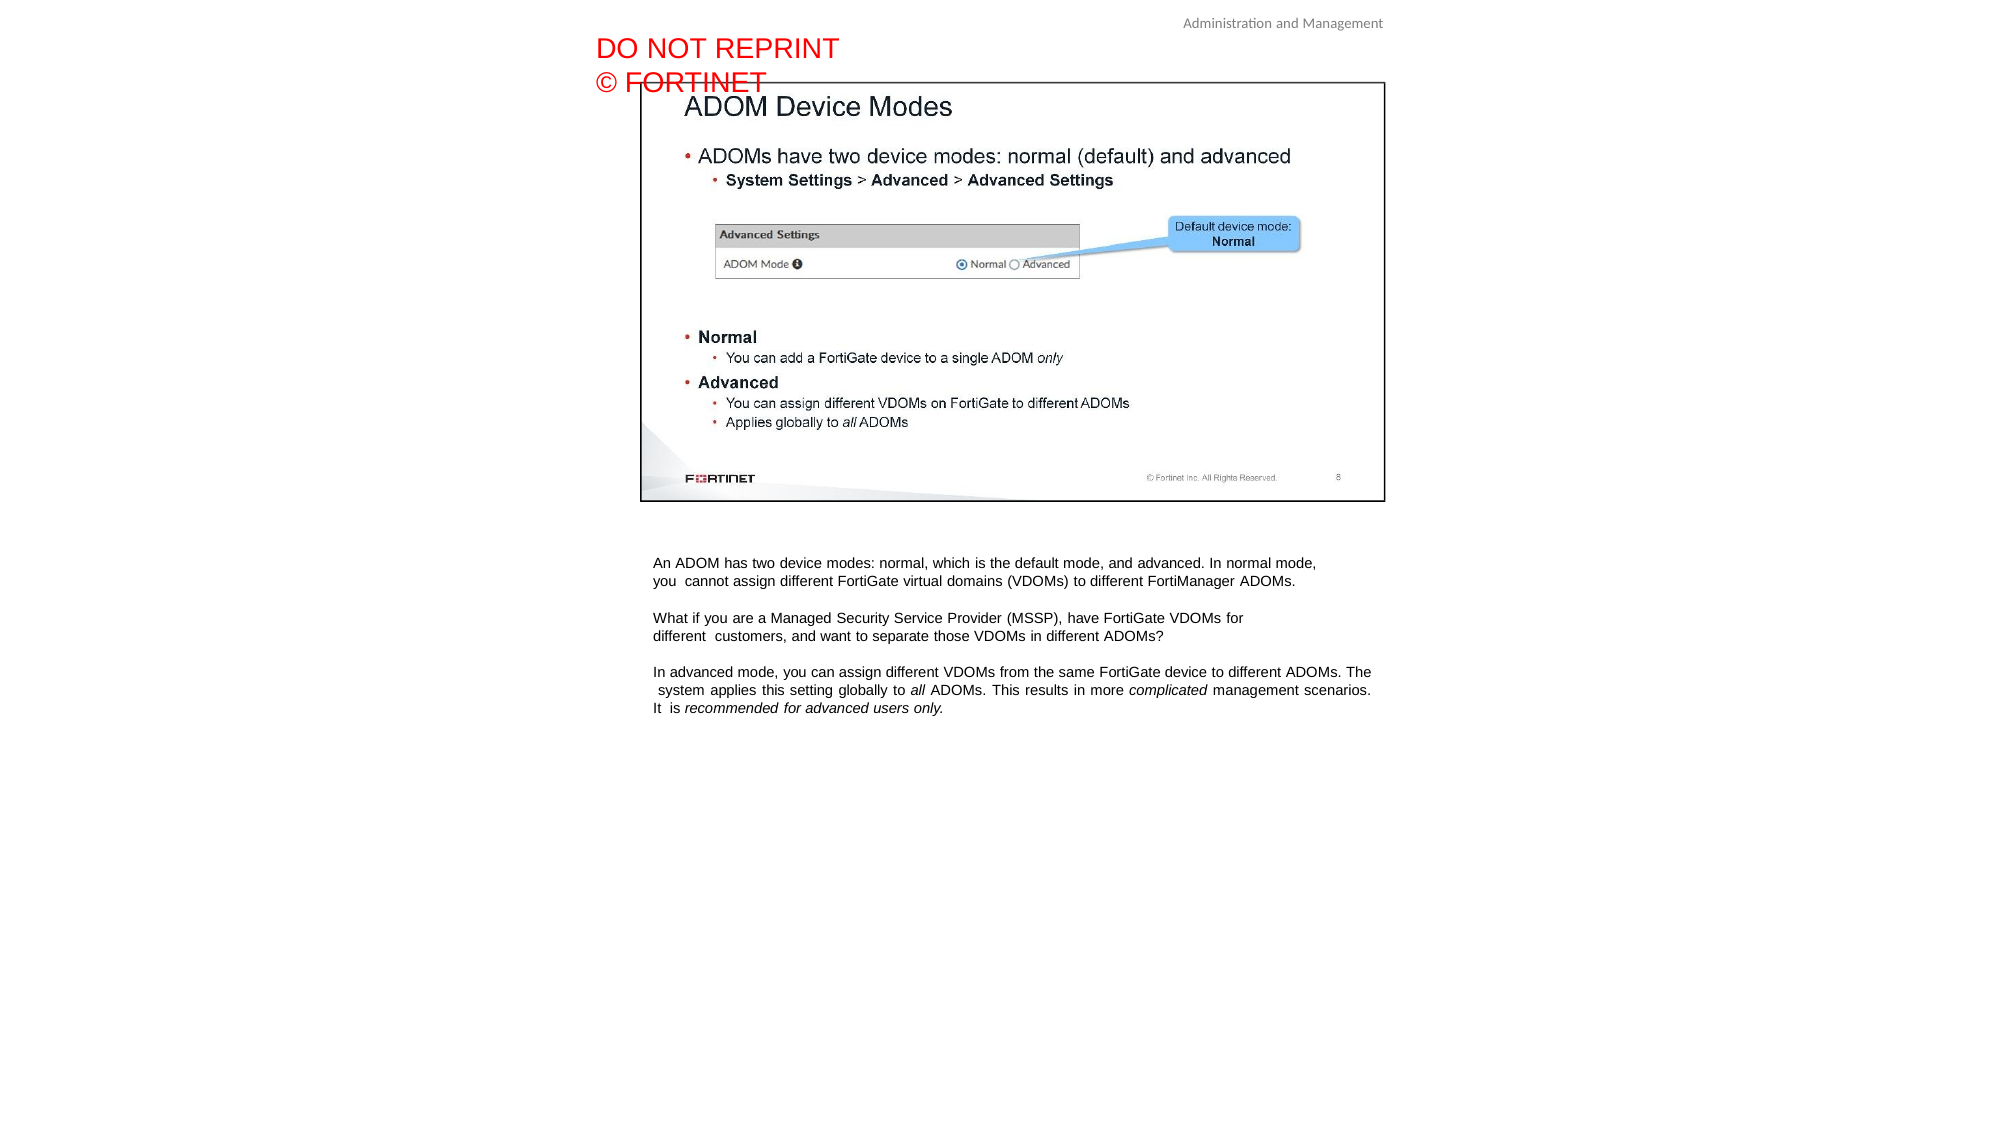

Administration and Management
DO NOT REPRINT
© FORTINET
An ADOM has two device modes: normal, which is the default mode, and advanced. In normal mode, you cannot assign different FortiGate virtual domains (VDOMs) to different FortiManager ADOMs.
What if you are a Managed Security Service Provider (MSSP), have FortiGate VDOMs for different customers, and want to separate those VDOMs in different ADOMs?
In advanced mode, you can assign different VDOMs from the same FortiGate device to different ADOMs. The system applies this setting globally to all ADOMs. This results in more complicated management scenarios. It is recommended for advanced users only.
FortiManager 6.2 Study Guide
1